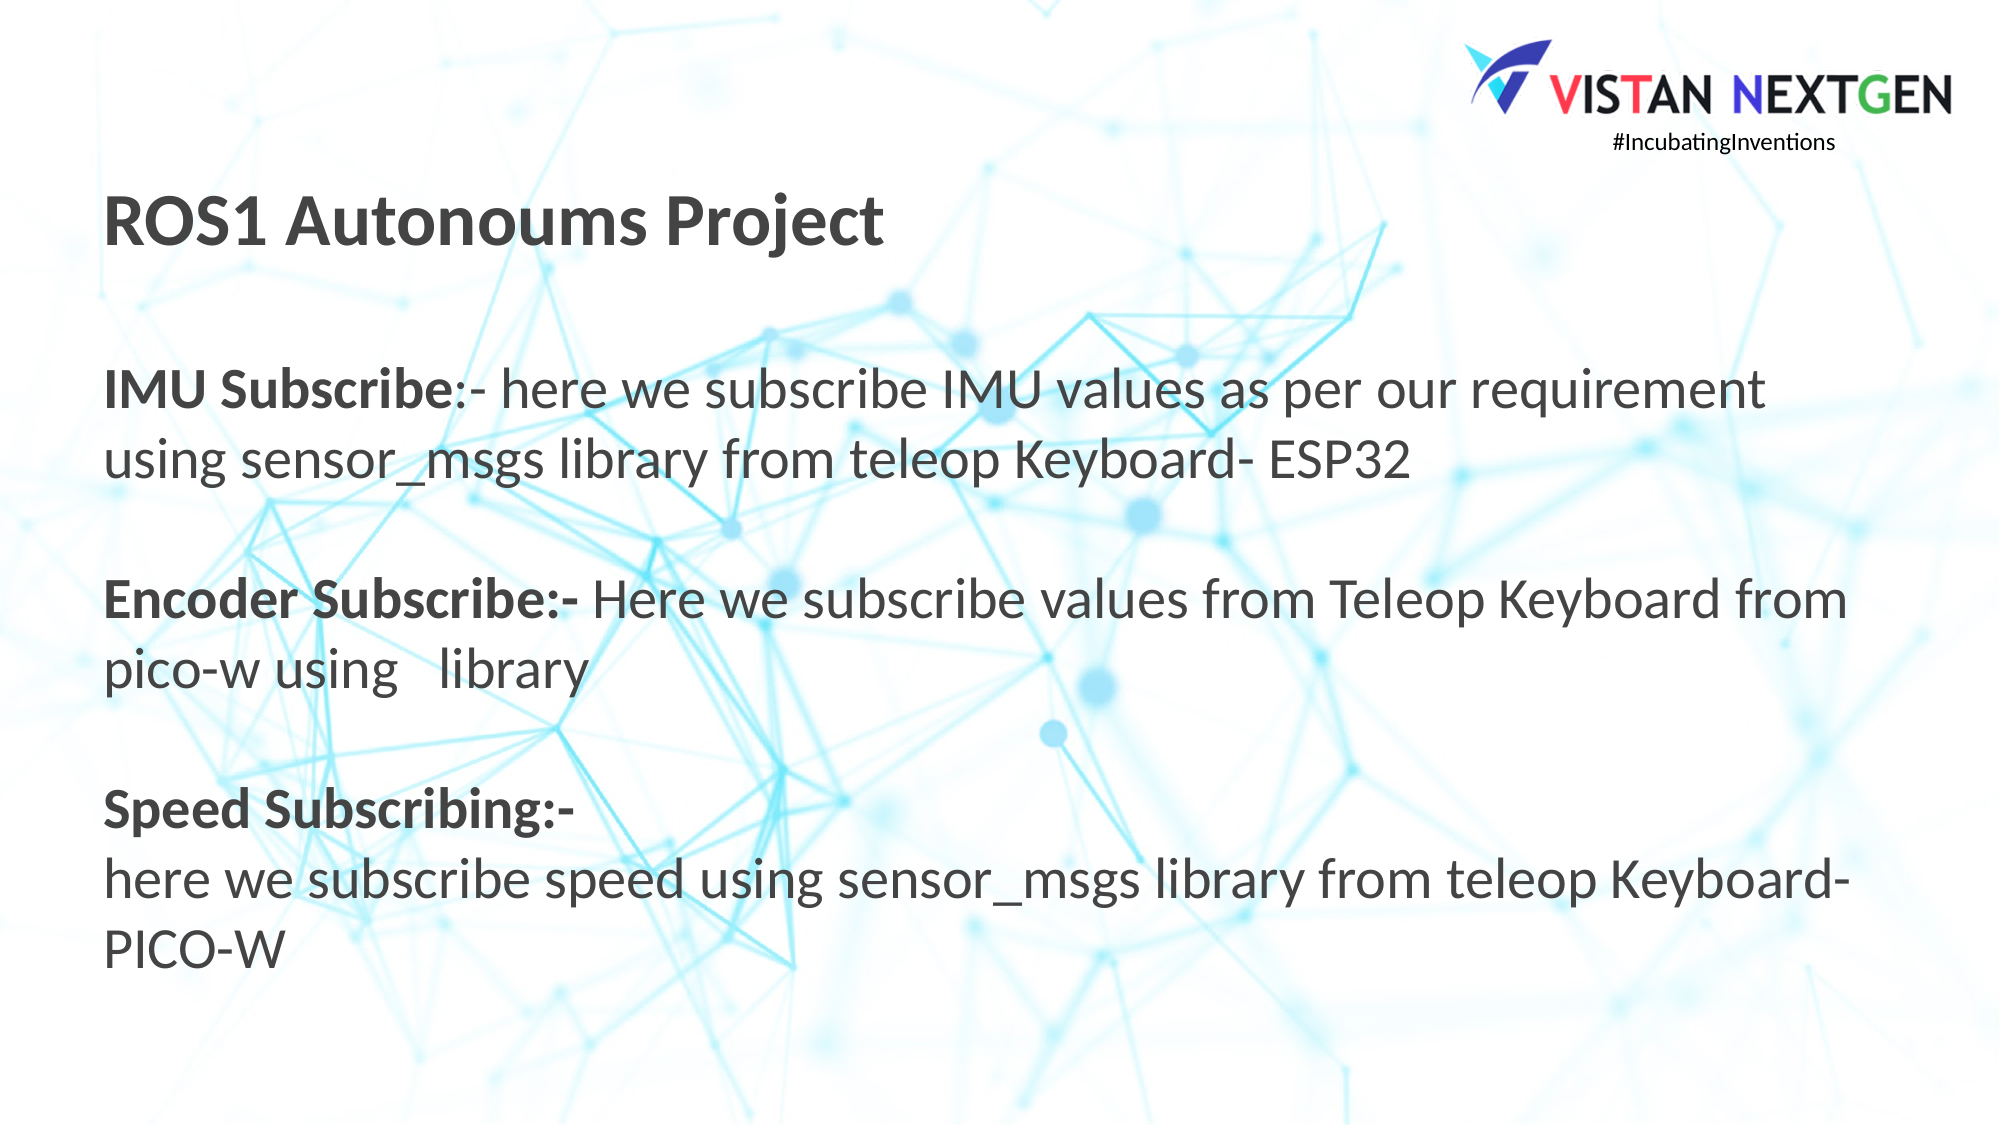

#IncubatingInventions
ROS1 Autonoums Project
IMU Subscribe:- here we subscribe IMU values as per our requirement using sensor_msgs library from teleop Keyboard- ESP32
Encoder Subscribe:- Here we subscribe values from Teleop Keyboard from pico-w using library
Speed Subscribing:-
here we subscribe speed using sensor_msgs library from teleop Keyboard- PICO-W